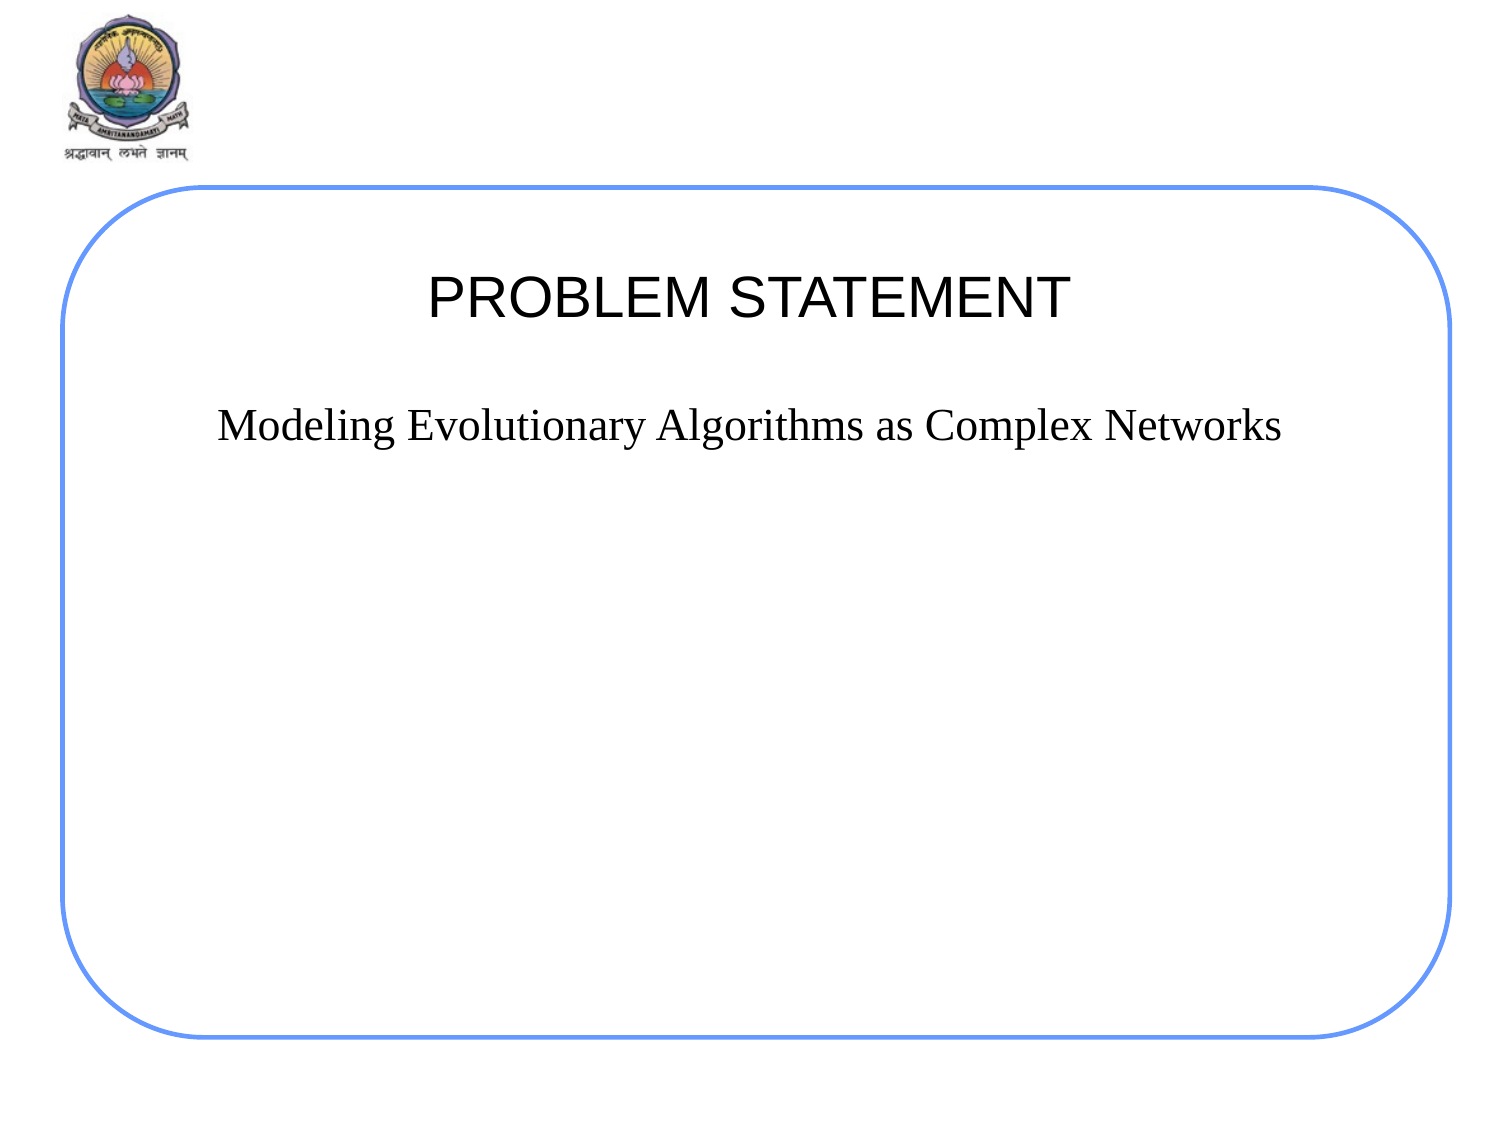

PROBLEM STATEMENT
Modeling Evolutionary Algorithms as Complex Networks